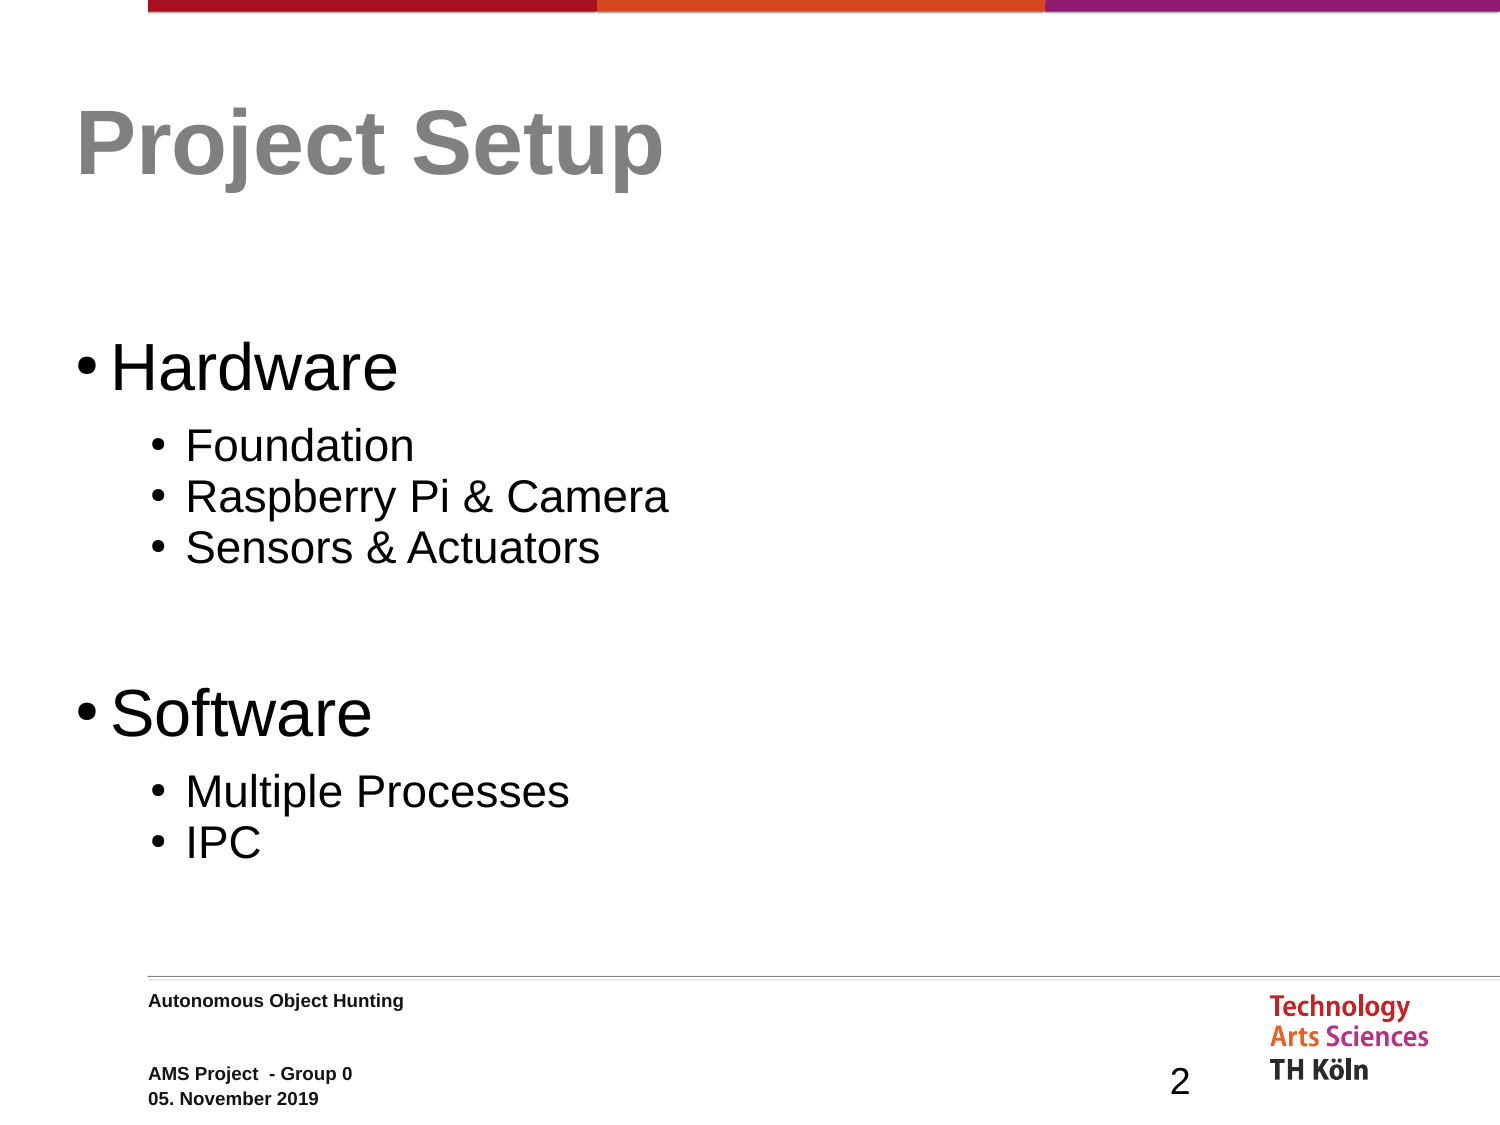

# Project Setup
Hardware
Foundation
Raspberry Pi & Camera
Sensors & Actuators
Software
Multiple Processes
IPC